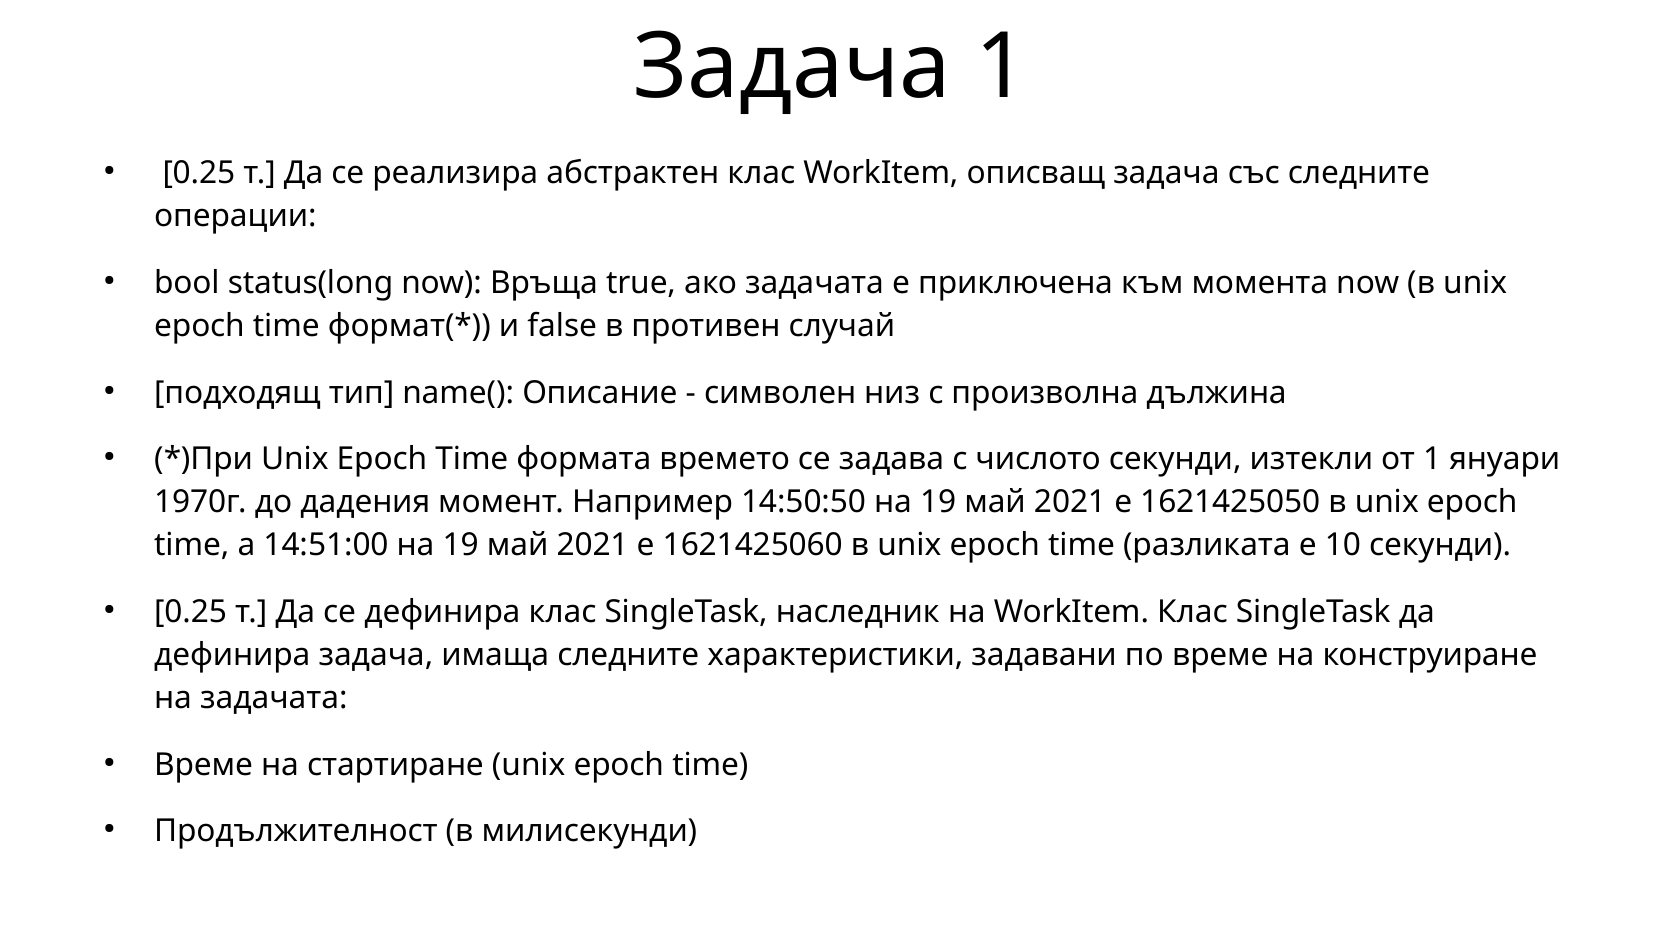

# Задача 1
 [0.25 т.] Да се реализира абстрактен клас WorkItem, описващ задача със следните операции:
bool status(long now): Връща true, ако задачата е приключена към момента now (в unix epoch time формат(*)) и false в противен случай
[подходящ тип] name(): Описание - символен низ с произволна дължина
(*)При Unix Epoch Time формата времето се задава с числото секунди, изтекли от 1 януари 1970г. до дадения момент. Например 14:50:50 на 19 май 2021 е 1621425050 в unix epoch time, а 14:51:00 на 19 май 2021 е 1621425060 в unix epoch time (разликата е 10 секунди).
[0.25 т.] Да се дефинира клас SingleTask, наследник на WorkItem. Клас SingleTask да дефинира задача, имаща следните характеристики, задавани по време на конструиране на задачата:
Време на стартиране (unix epoch time)
Продължителност (в милисекунди)